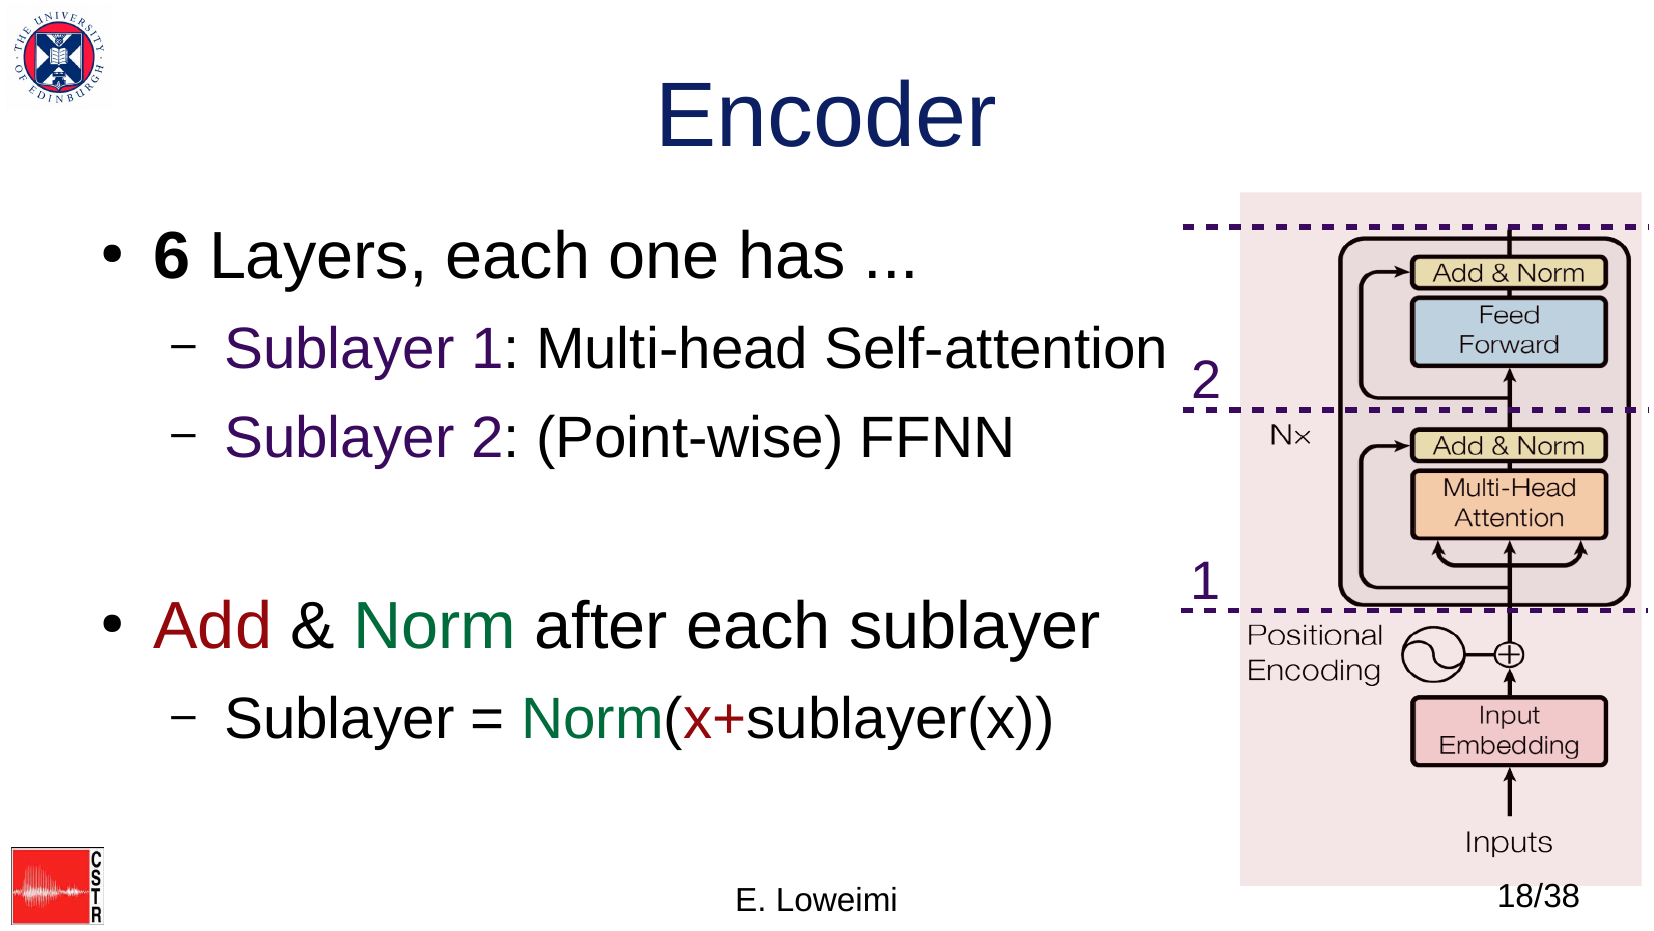

# Encoder
6 Layers, each one has ...
Sublayer 1: Multi-head Self-attention
Sublayer 2: (Point-wise) FFNN
Add & Norm after each sublayer
Sublayer = Norm(x+sublayer(x))
2
1
18/38
E. Loweimi